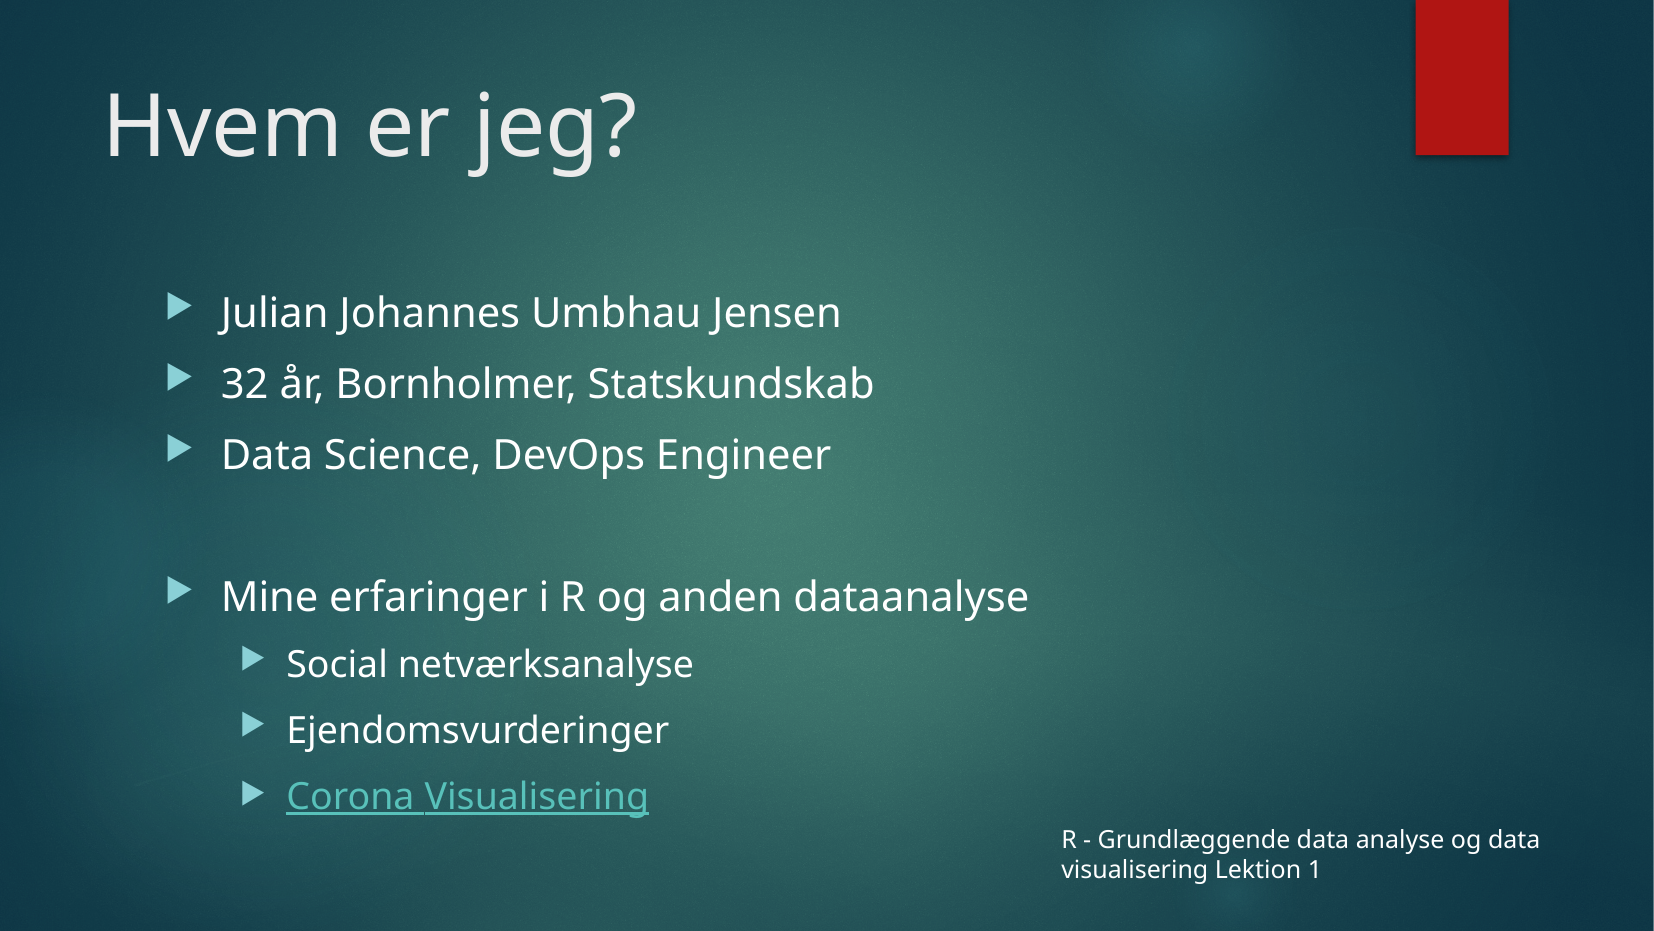

# Hvem er jeg?
Julian Johannes Umbhau Jensen
32 år, Bornholmer, Statskundskab
Data Science, DevOps Engineer
Mine erfaringer i R og anden dataanalyse
Social netværksanalyse
Ejendomsvurderinger
Corona Visualisering
R - Grundlæggende data analyse og data visualisering Lektion 1